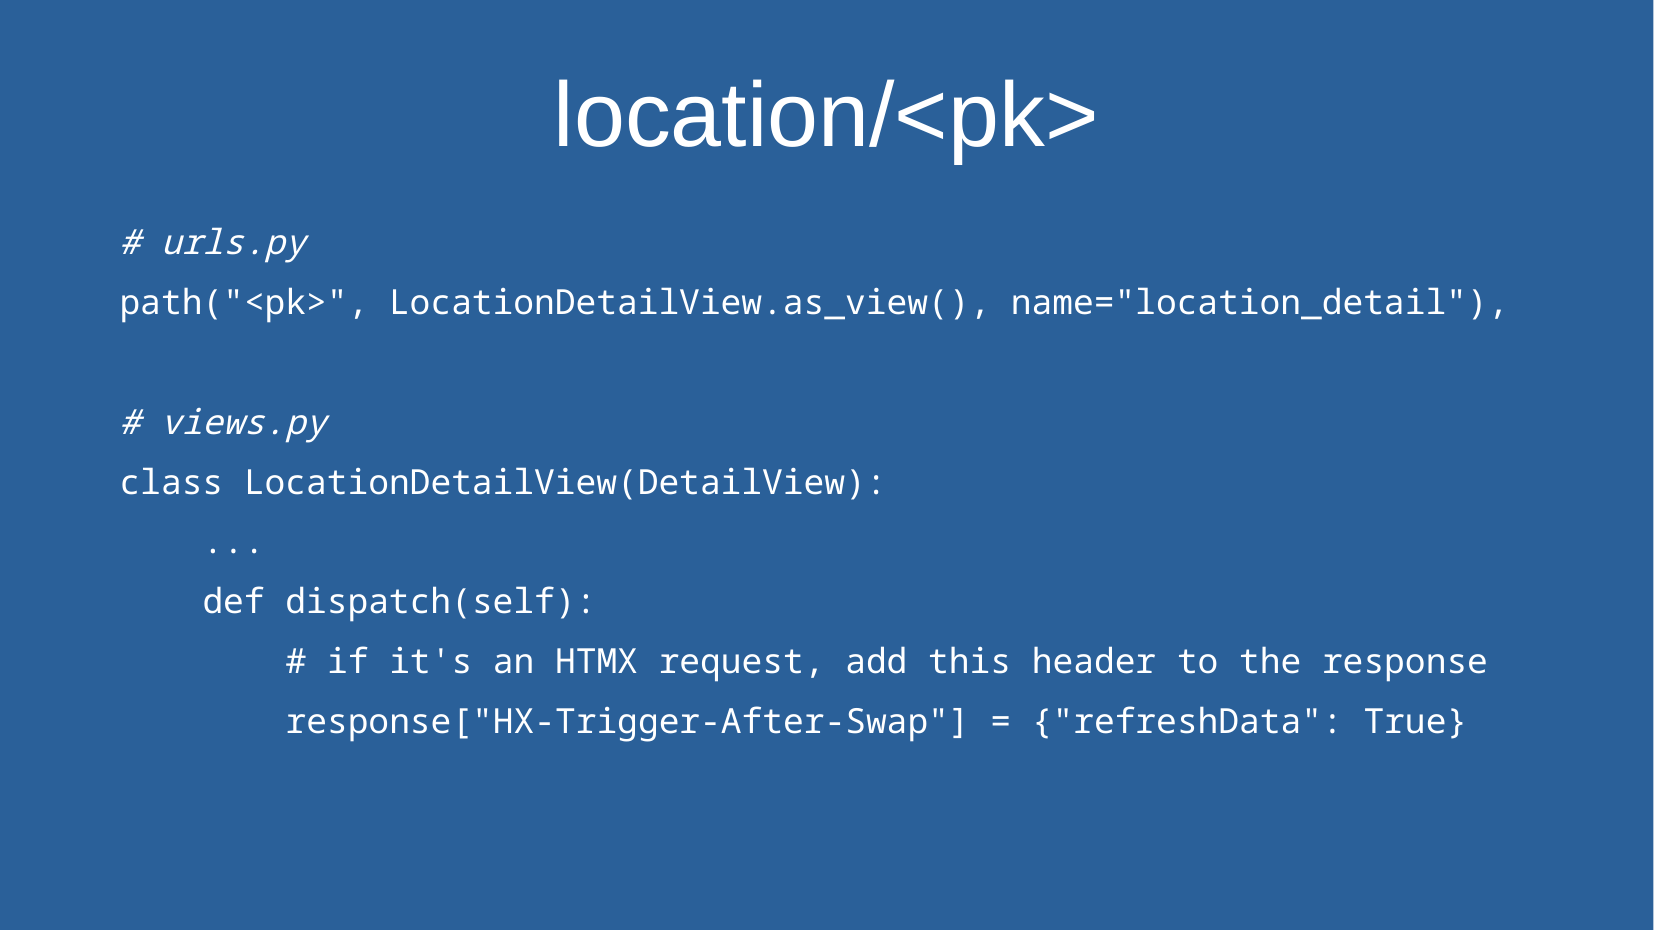

# location/<pk>
# urls.py
path("<pk>", LocationDetailView.as_view(), name="location_detail"),
# views.py
class LocationDetailView(DetailView):
 ...
 def dispatch(self):
 # if it's an HTMX request, add this header to the response
 response["HX-Trigger-After-Swap"] = {"refreshData": True}